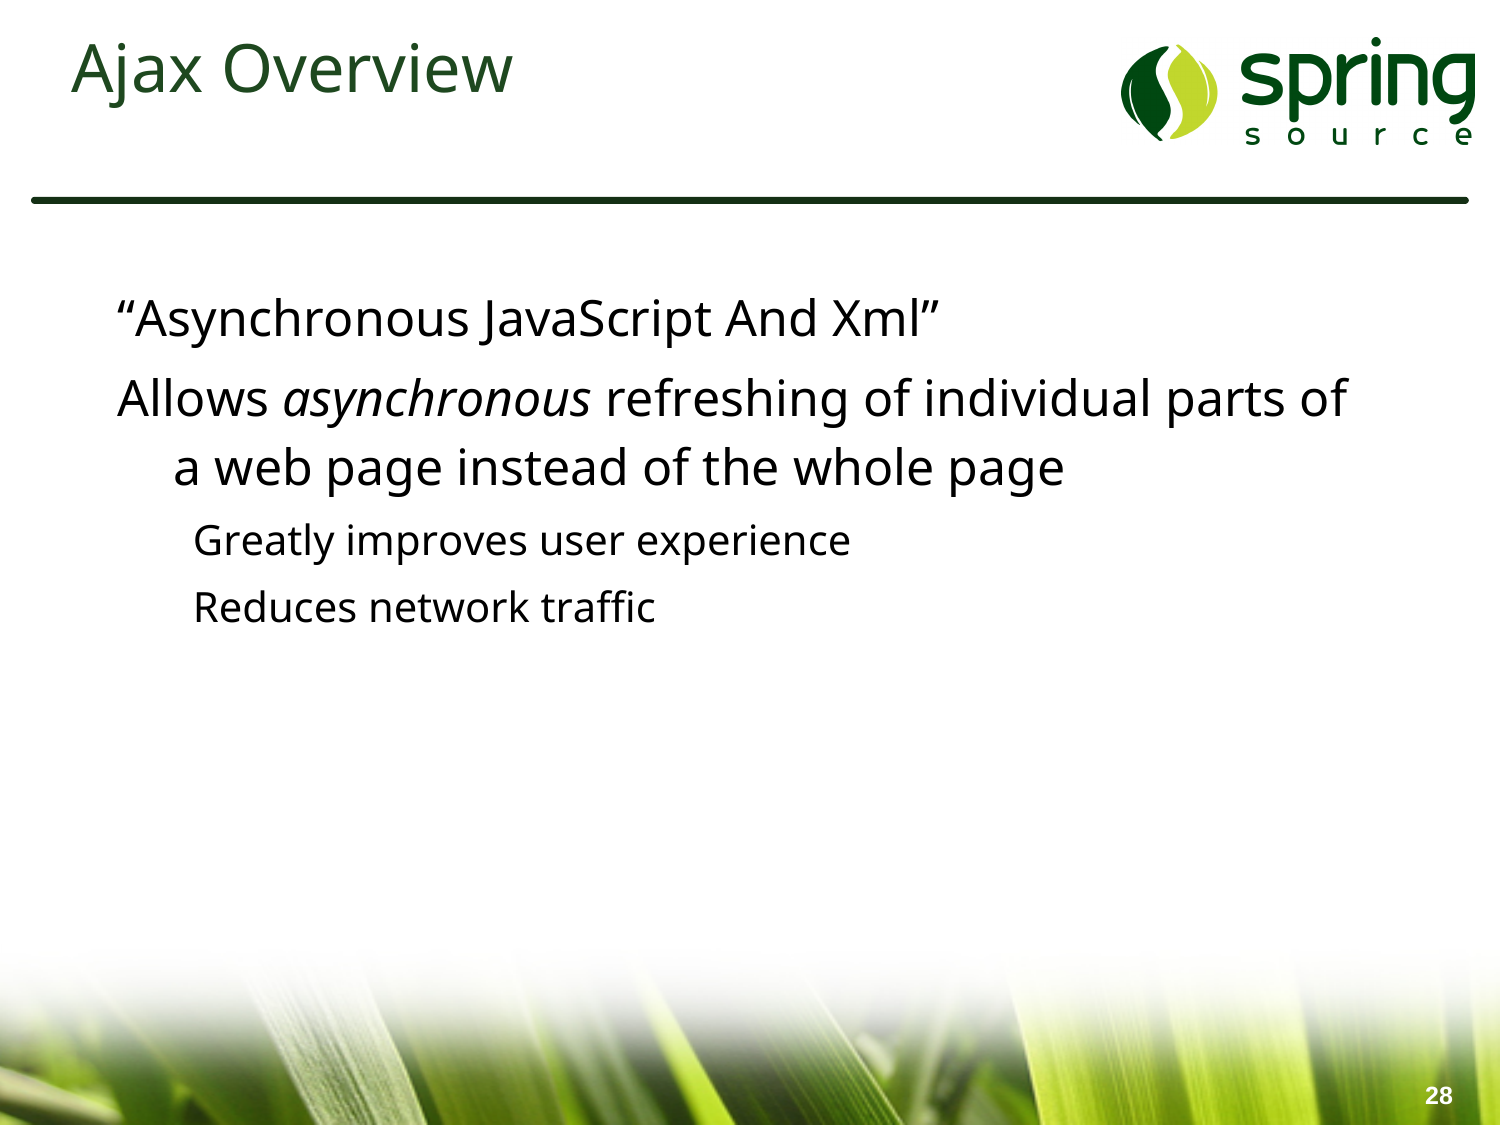

# Ajax Overview
“Asynchronous JavaScript And Xml”
Allows asynchronous refreshing of individual parts of a web page instead of the whole page
Greatly improves user experience
Reduces network traffic